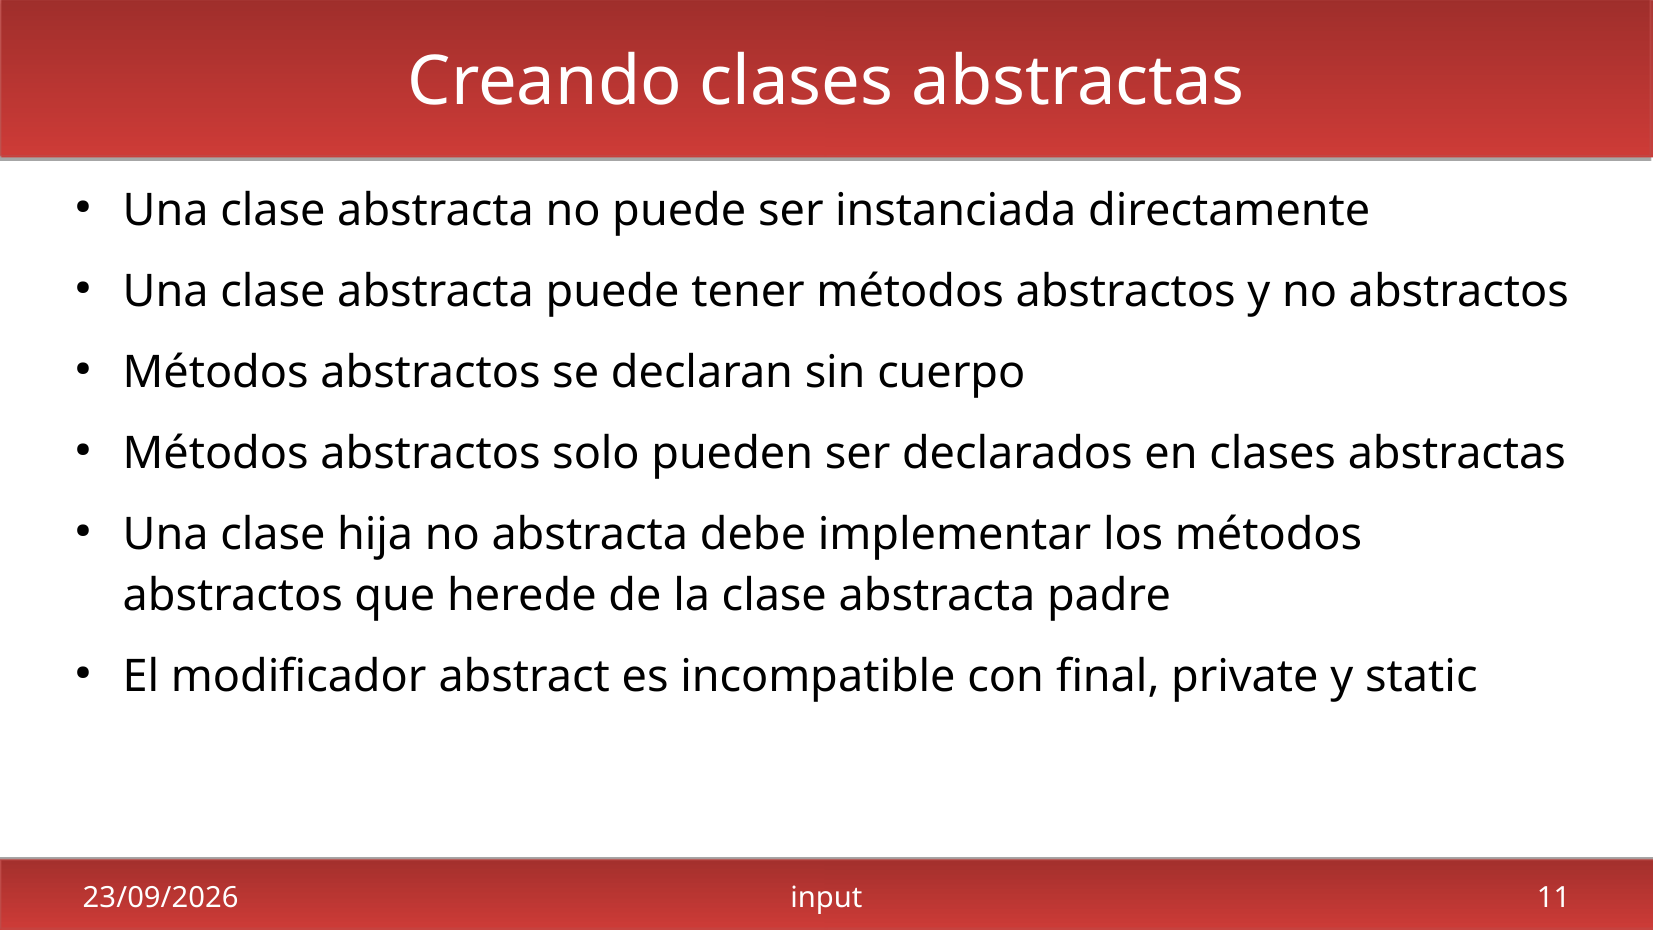

# Creando clases abstractas
Una clase abstracta no puede ser instanciada directamente
Una clase abstracta puede tener métodos abstractos y no abstractos
Métodos abstractos se declaran sin cuerpo
Métodos abstractos solo pueden ser declarados en clases abstractas
Una clase hija no abstracta debe implementar los métodos abstractos que herede de la clase abstracta padre
El modificador abstract es incompatible con final, private y static
Presentation
11